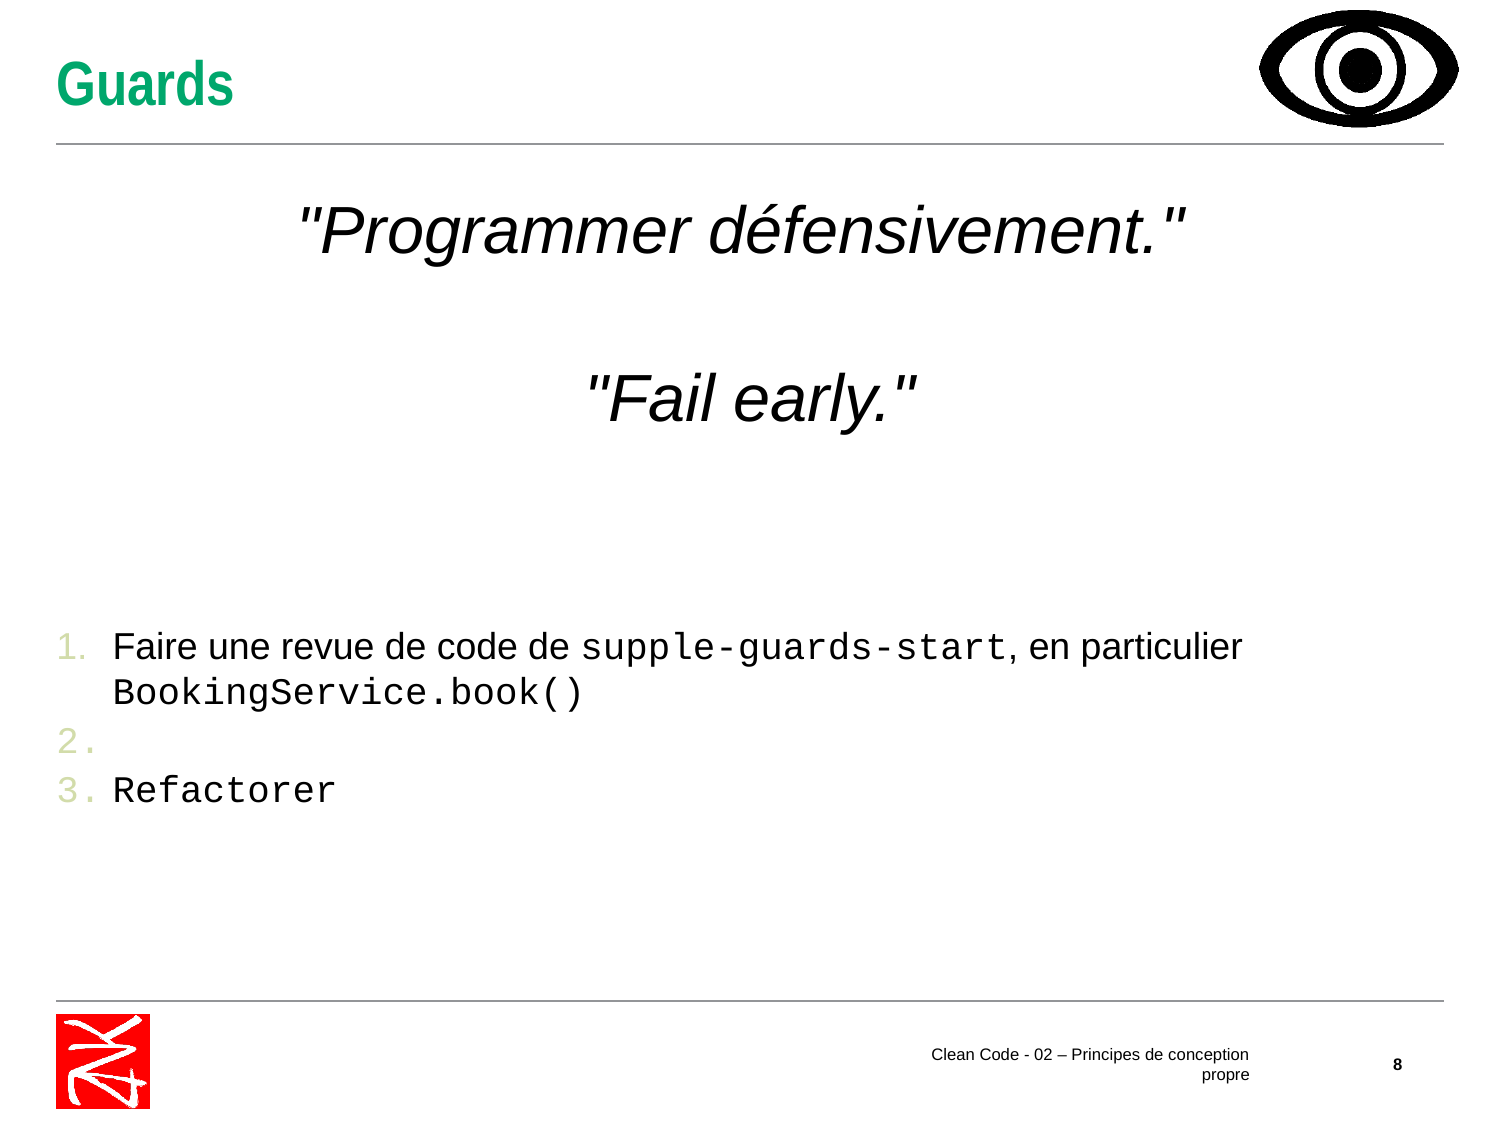

Guards
# "Programmer défensivement."
"Fail early."
Faire une revue de code de supple-guards-start, en particulier BookingService.book()
Refactorer
Clean Code - 02 – Principes de conception propre